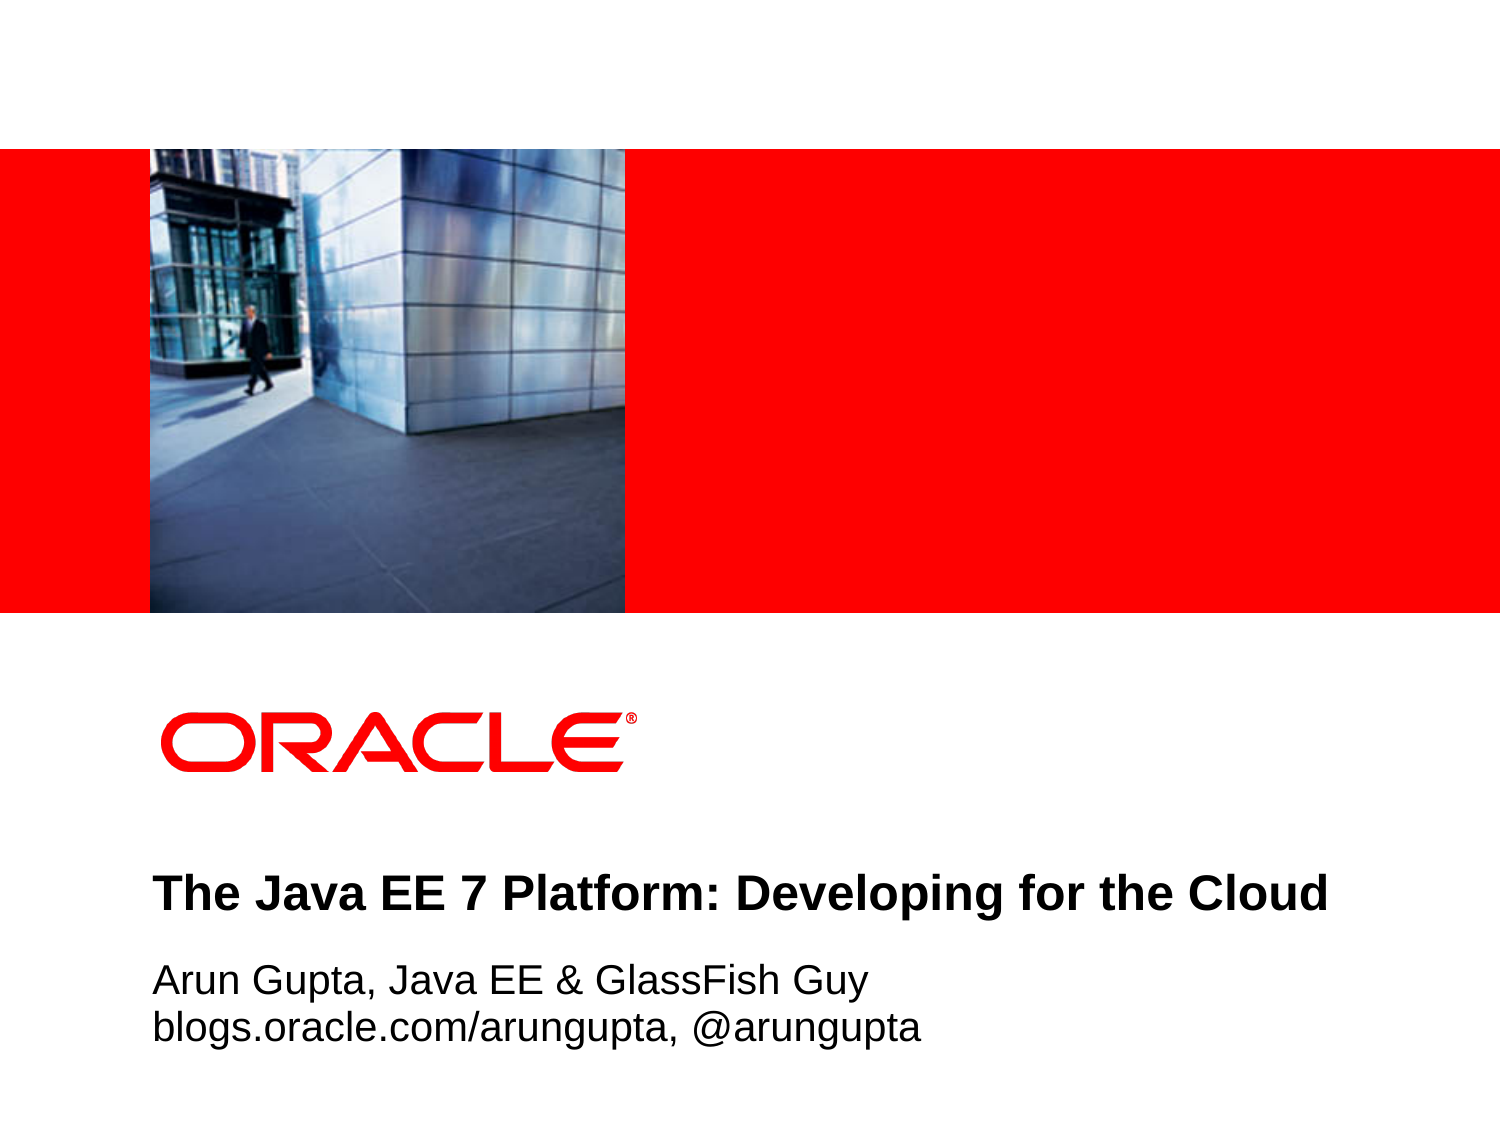

# The Java EE 7 Platform: Developing for the Cloud
Arun Gupta, Java EE & GlassFish Guy
blogs.oracle.com/arungupta, @arungupta